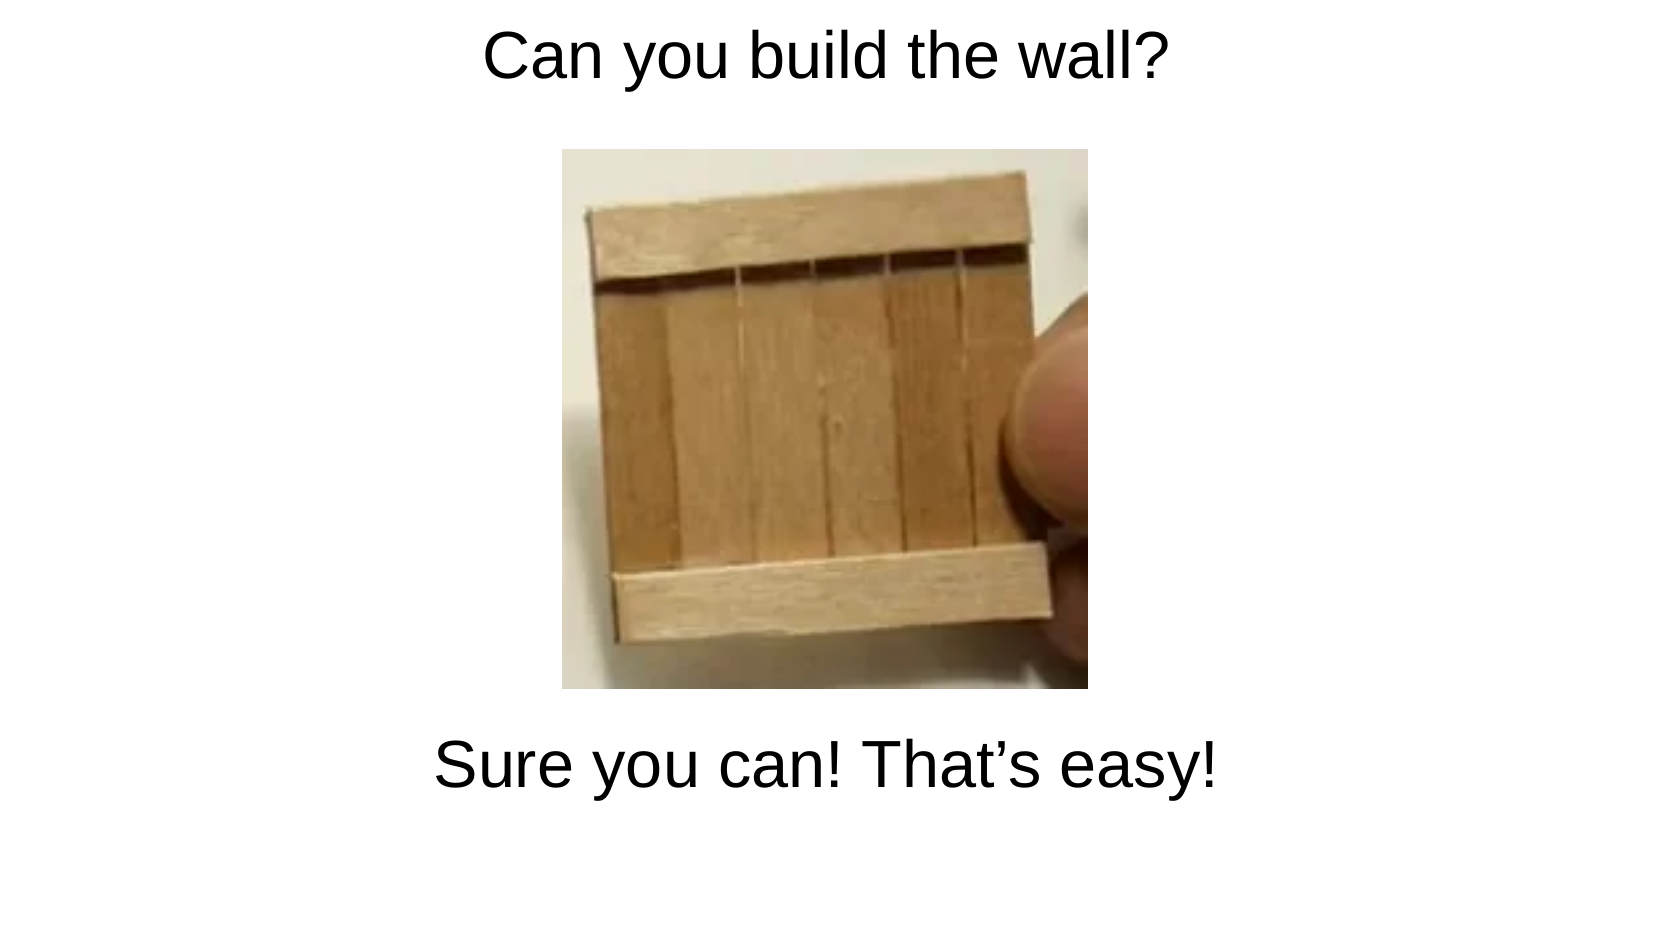

# Can you build the wall?
Sure you can! That’s easy!